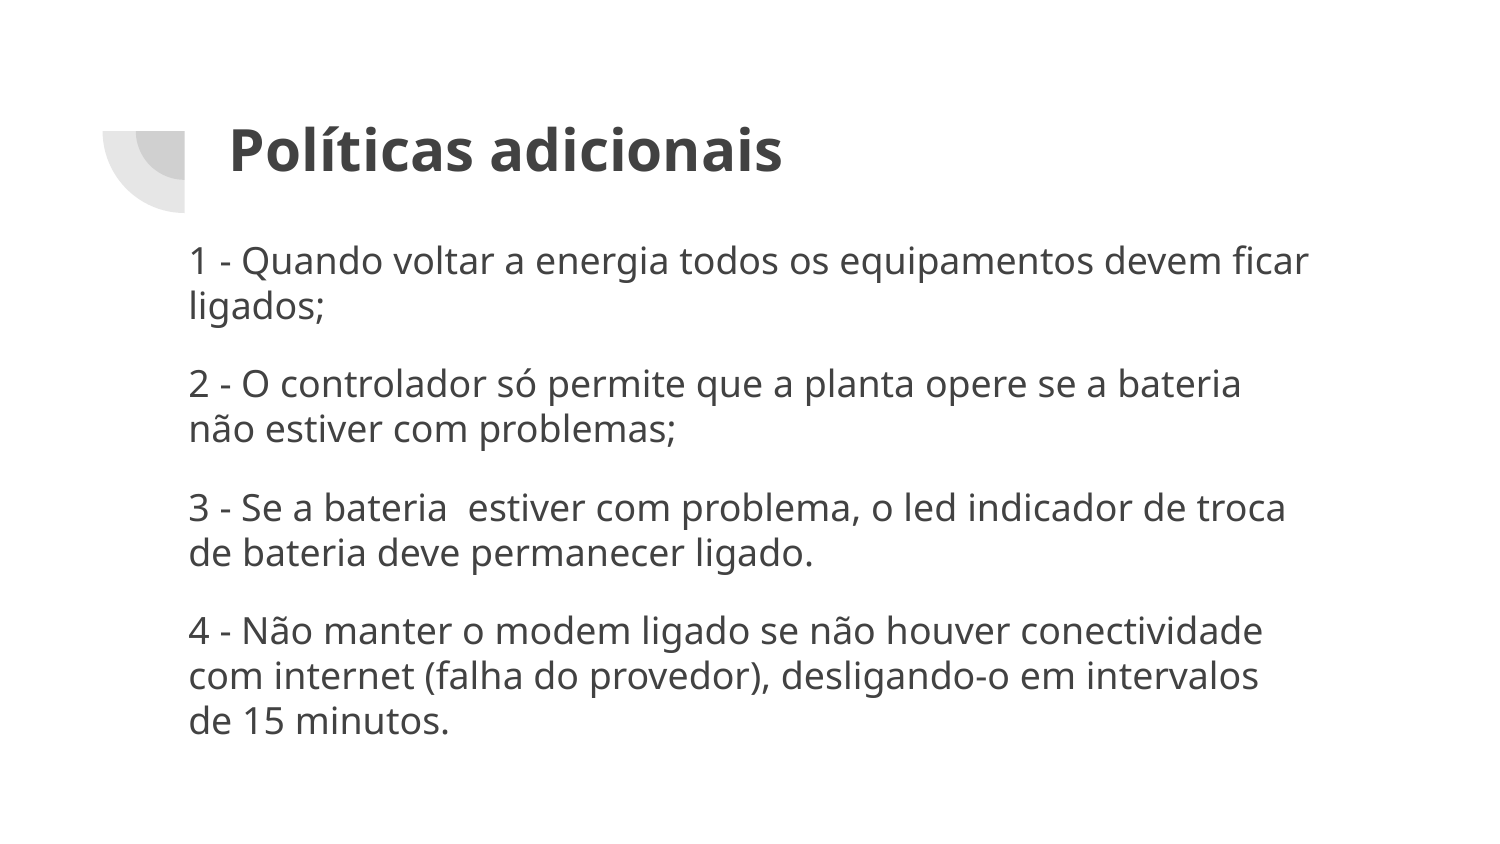

# Políticas adicionais
1 - Quando voltar a energia todos os equipamentos devem ficar ligados;
2 - O controlador só permite que a planta opere se a bateria não estiver com problemas;
3 - Se a bateria estiver com problema, o led indicador de troca de bateria deve permanecer ligado.
4 - Não manter o modem ligado se não houver conectividade com internet (falha do provedor), desligando-o em intervalos de 15 minutos.